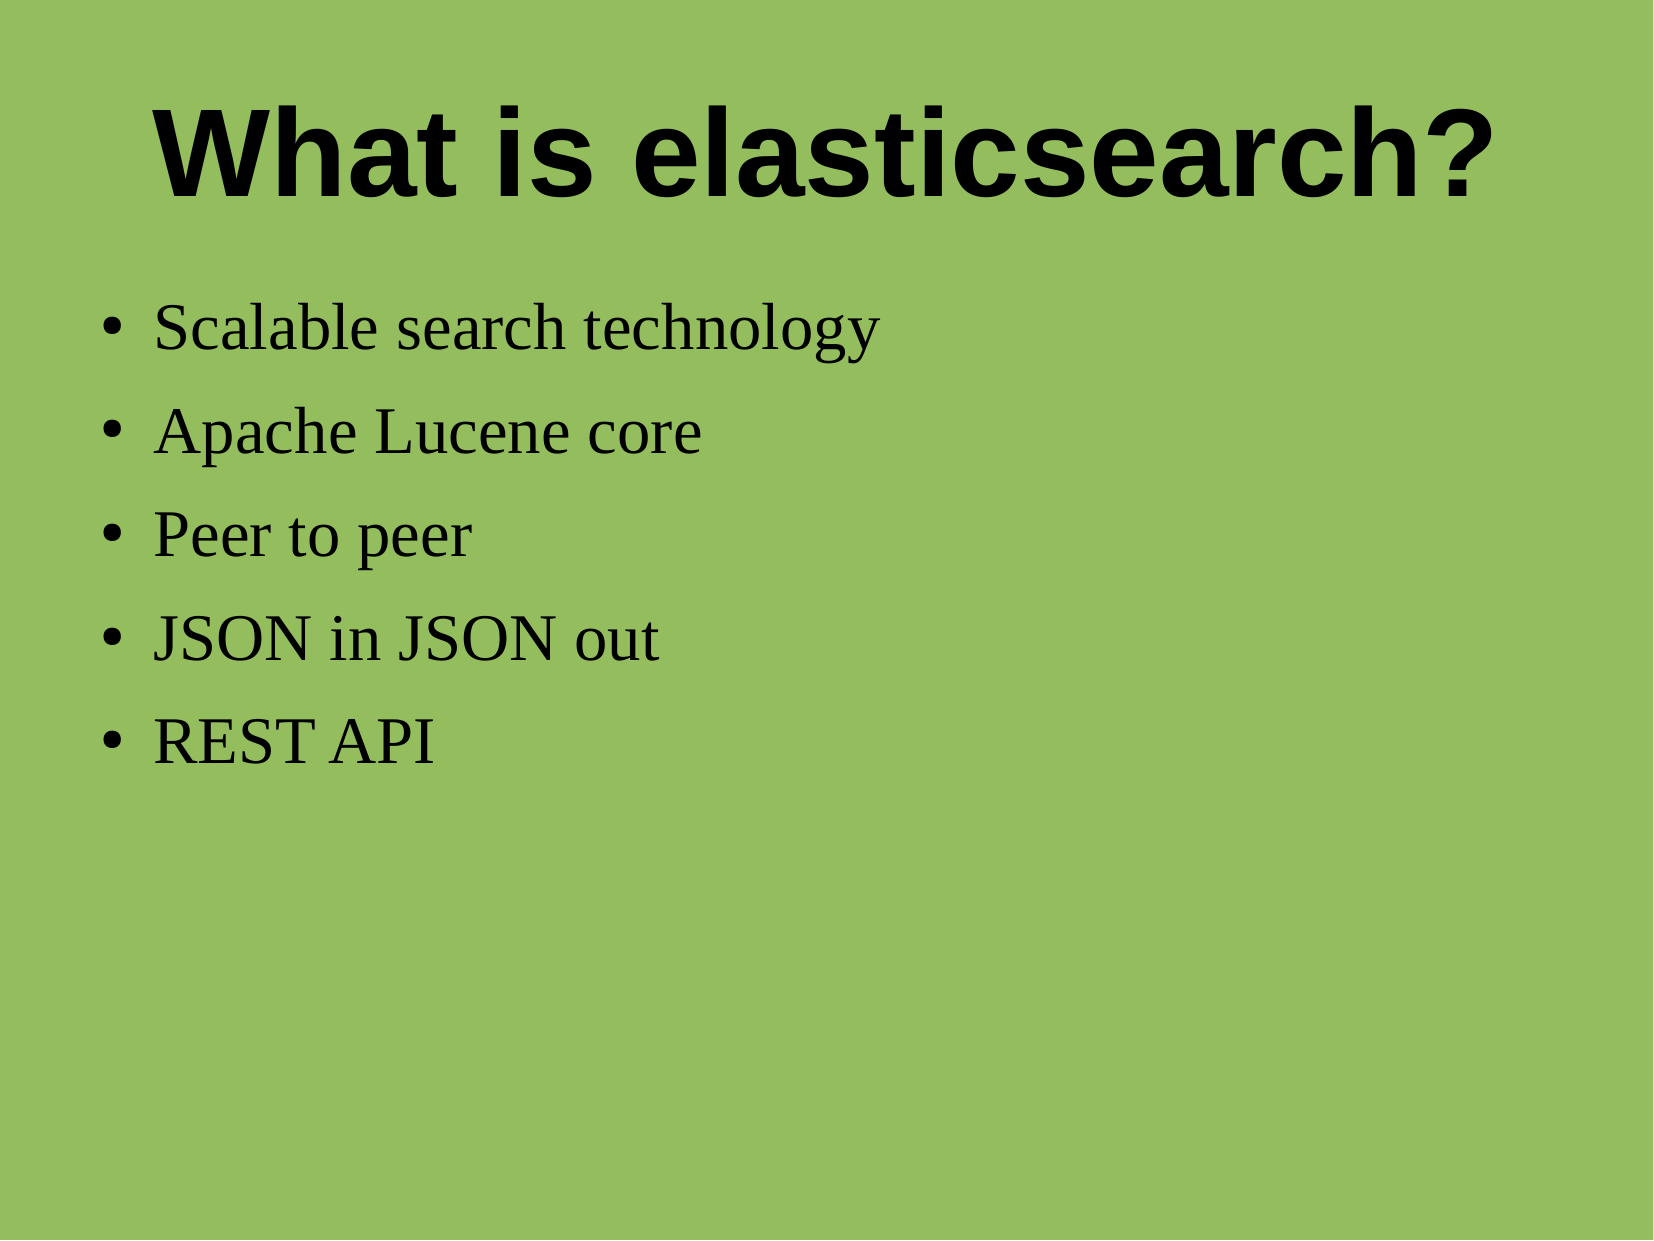

# What is elasticsearch?
Scalable search technology
Apache Lucene core
Peer to peer
JSON in JSON out
REST API